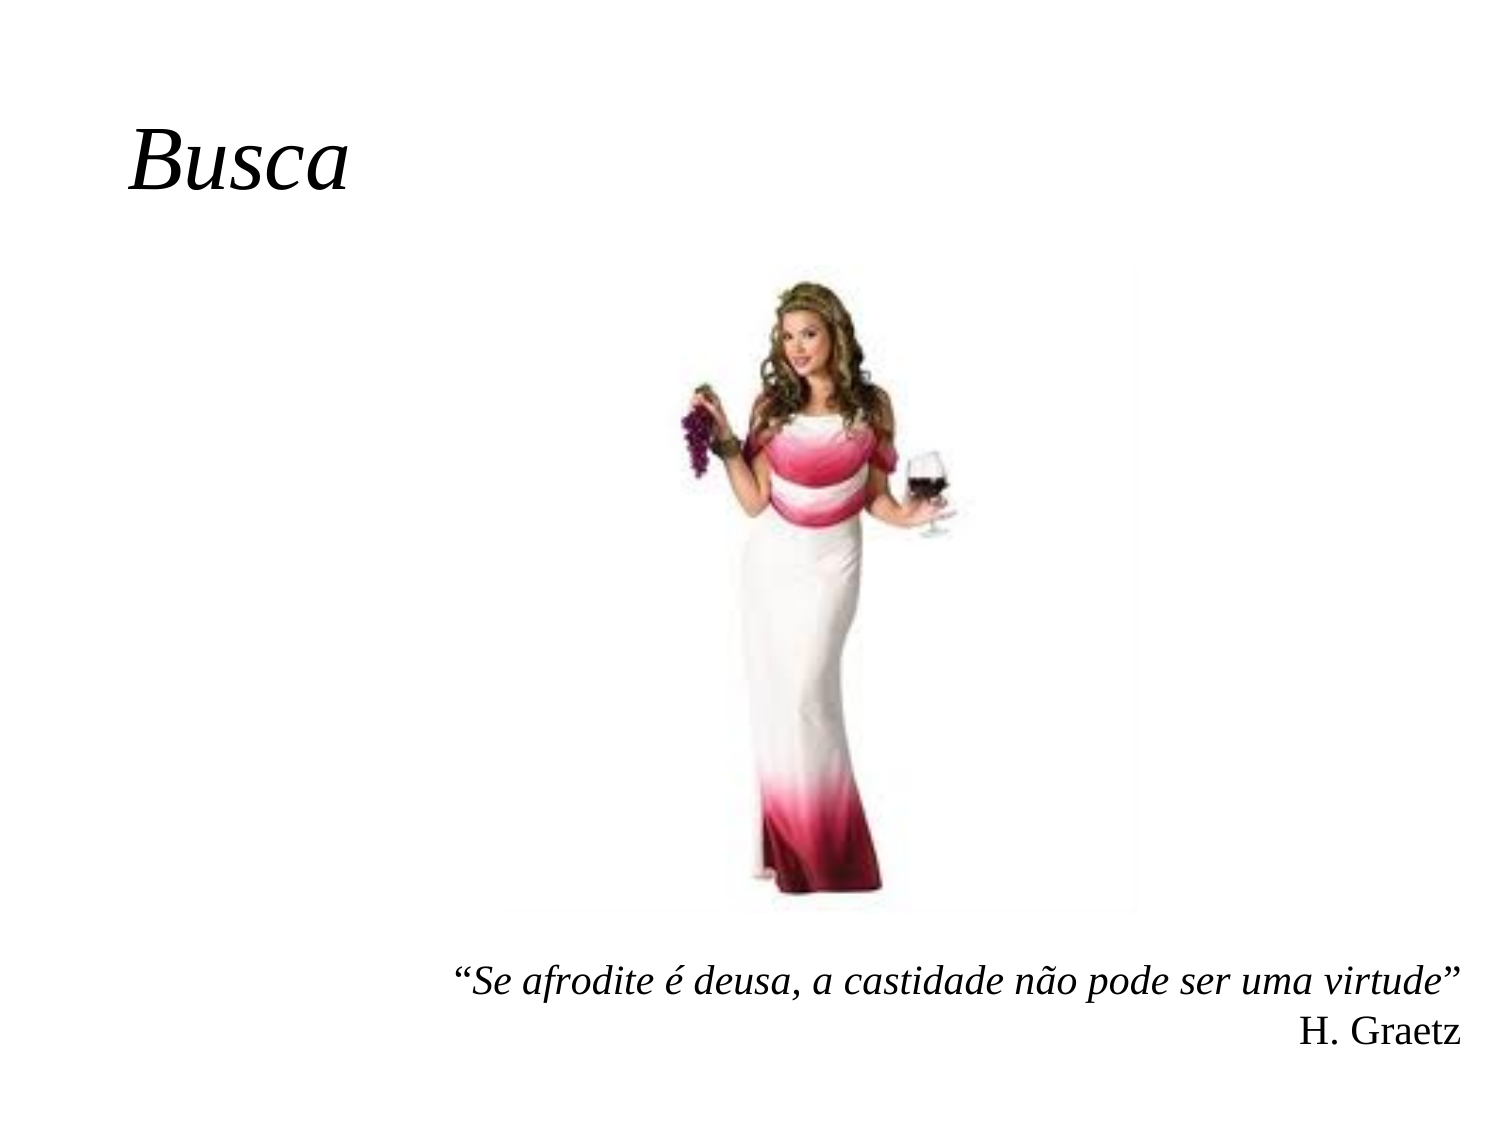

Busca
“Se afrodite é deusa, a castidade não pode ser uma virtude”
H. Graetz